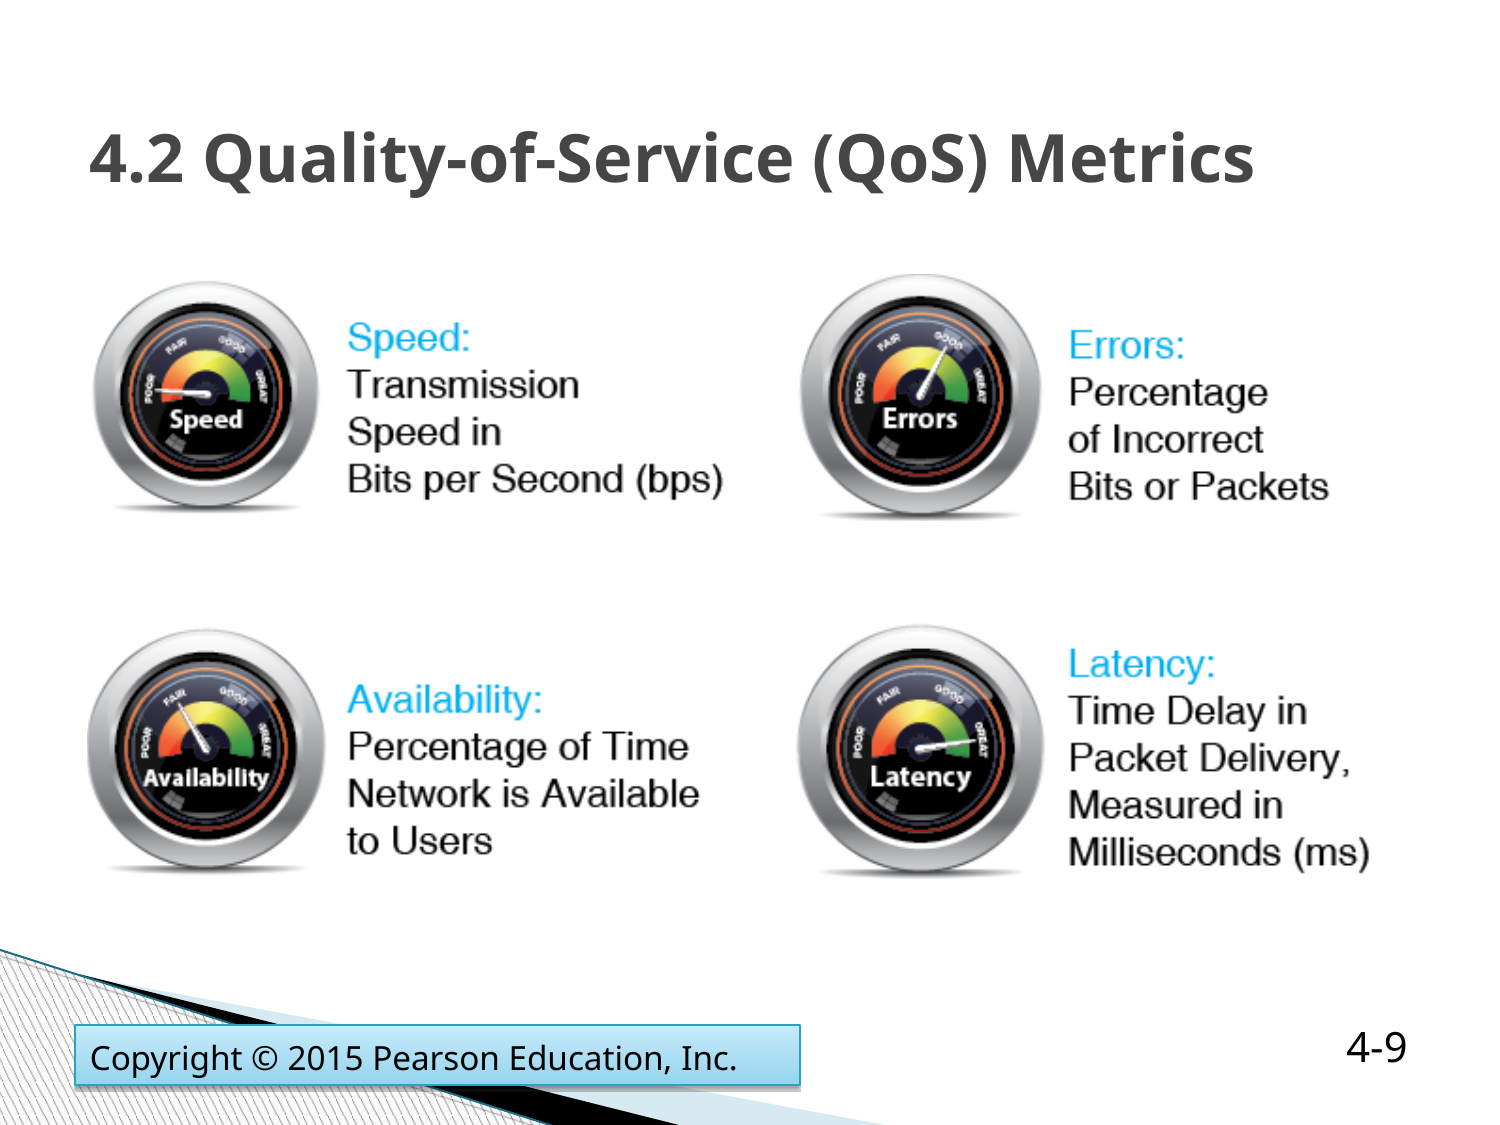

# 4.2 Quality-of-Service (QoS) Metrics
Copyright © 2015 Pearson Education, Inc.